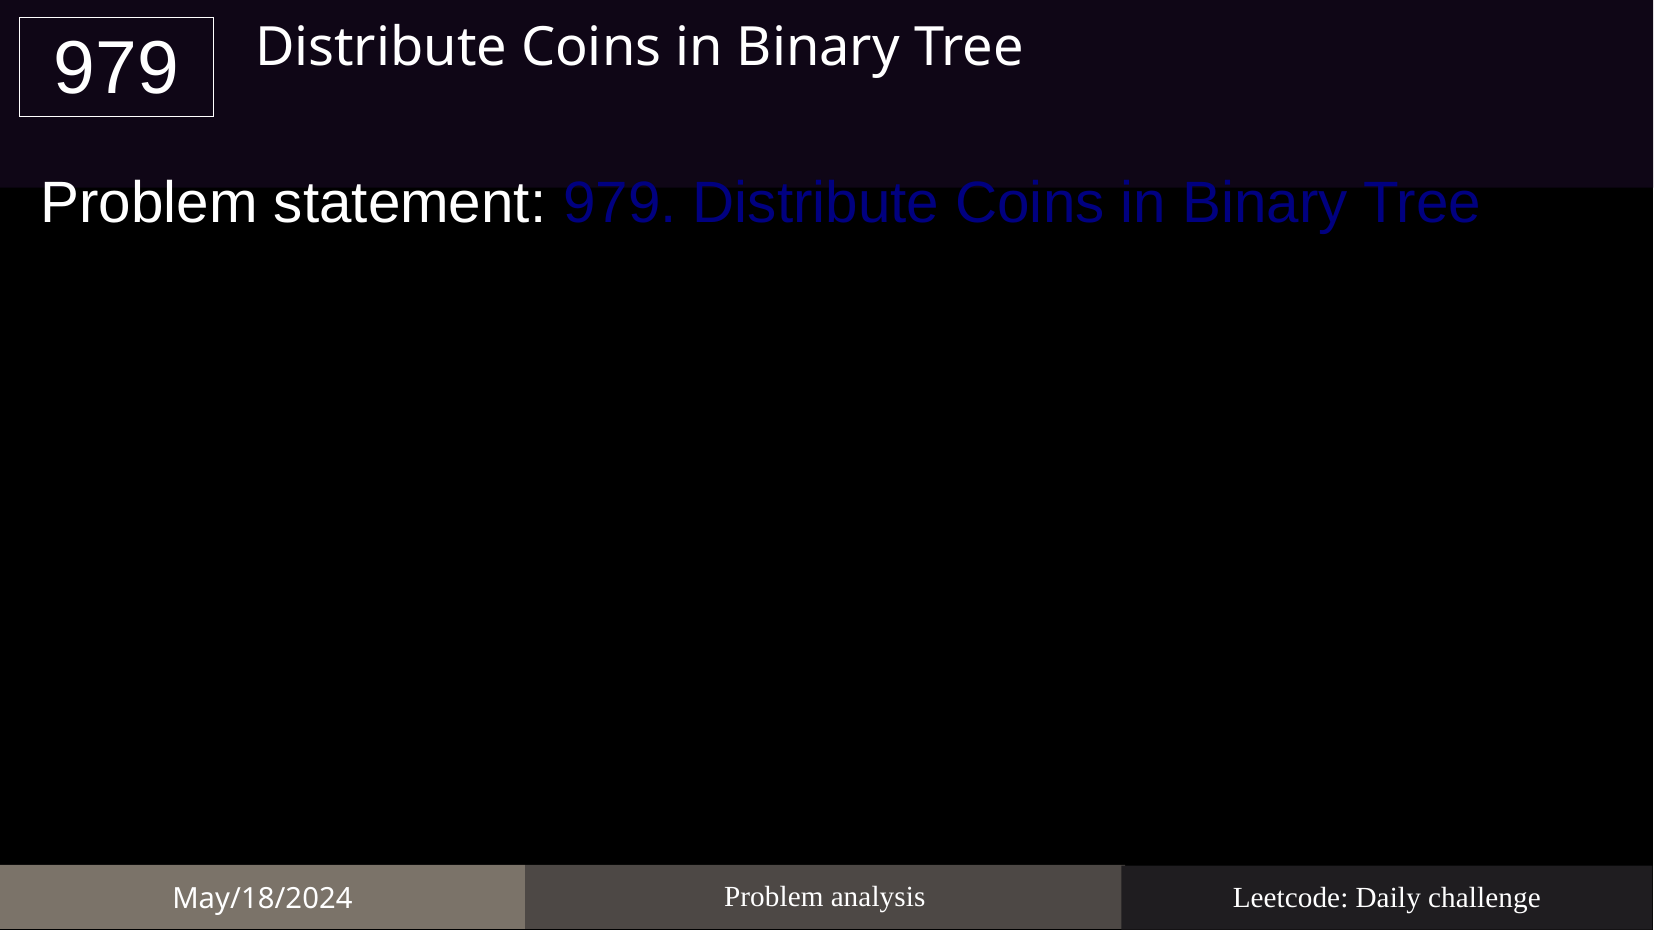

Problem statement: 979. Distribute Coins in Binary Tree